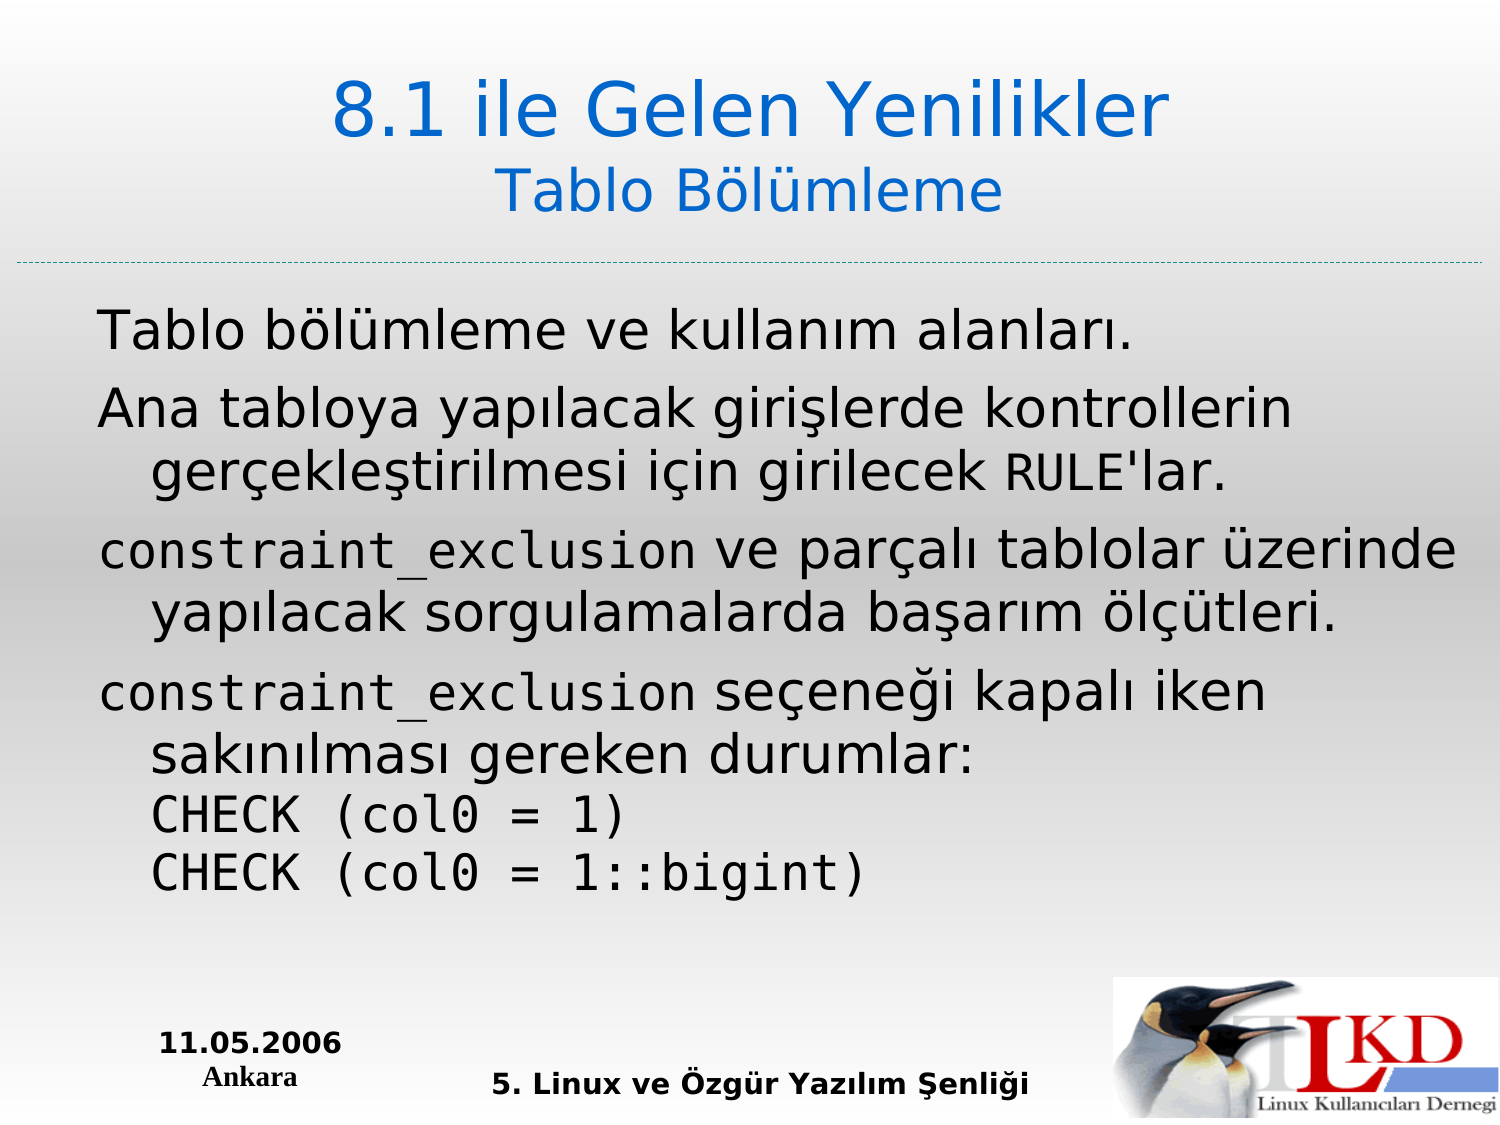

# 8.1 ile Gelen Yenilikler Tablo Bölümleme
Tablo bölümleme ve kullanım alanları.
Ana tabloya yapılacak girişlerde kontrollerin gerçekleştirilmesi için girilecek RULE'lar.
constraint_exclusion ve parçalı tablolar üzerinde yapılacak sorgulamalarda başarım ölçütleri.
constraint_exclusion seçeneği kapalı iken sakınılması gereken durumlar:
CHECK (col0 = 1)
CHECK (col0 = 1::bigint)